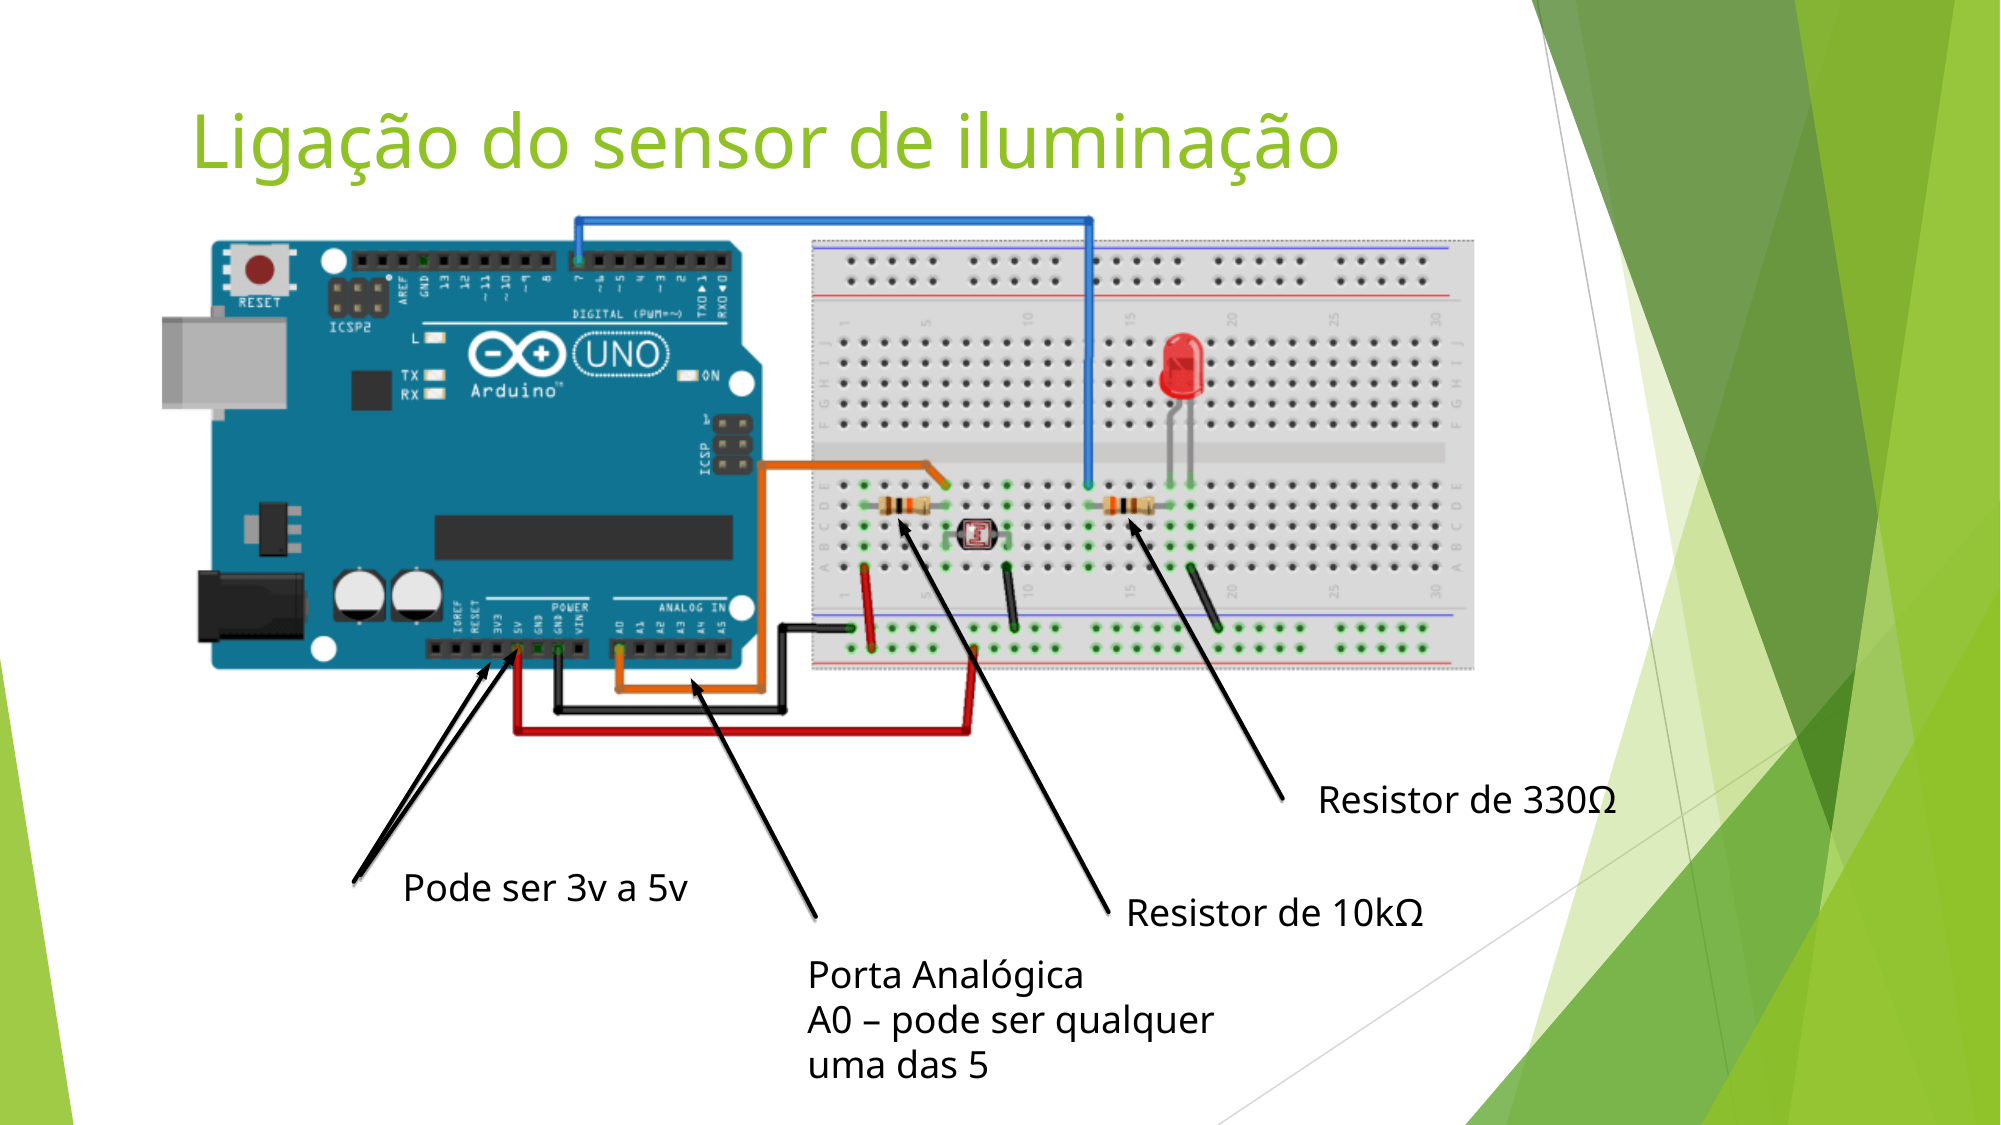

# Ligação do sensor de iluminação
Resistor de 330Ω
Pode ser 3v a 5v
Resistor de 10kΩ
Porta Analógica
A0 – pode ser qualquer uma das 5